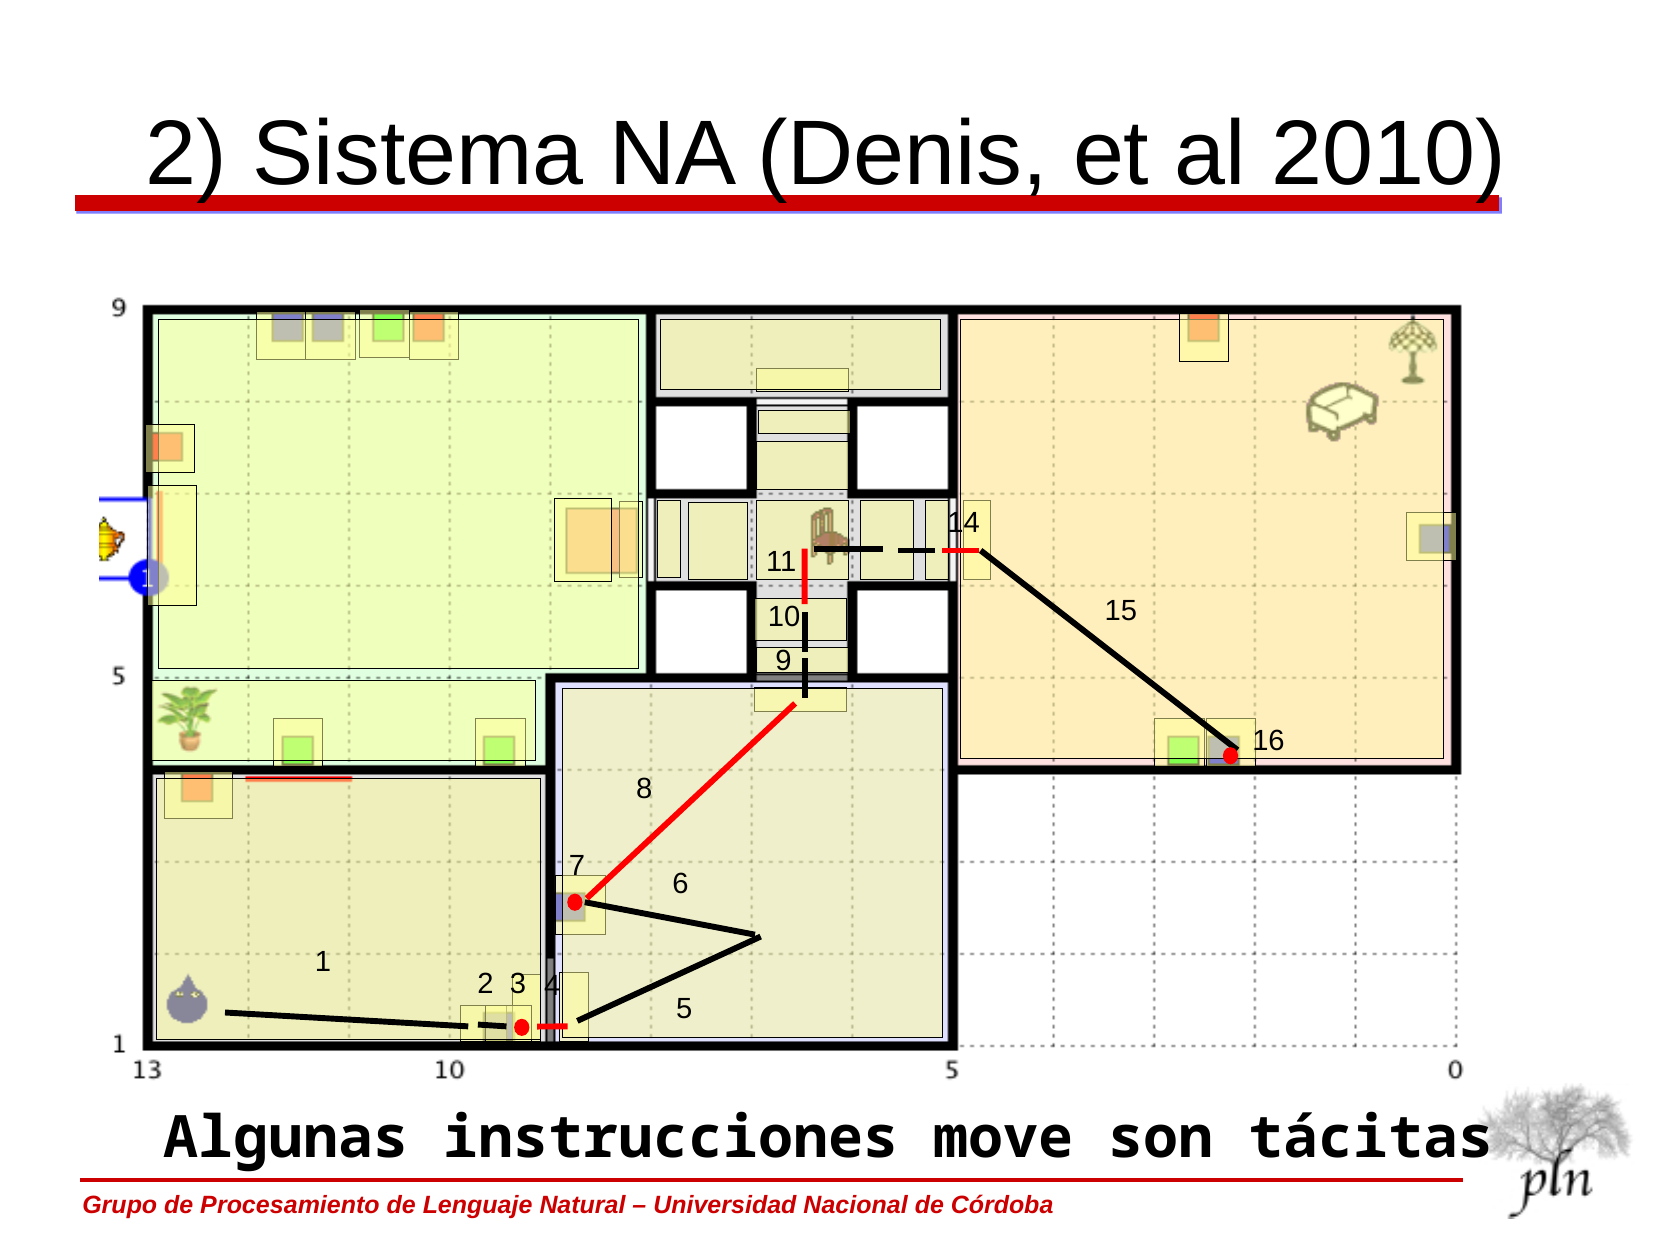

# 2) Sistema NA (Denis, et al 2010)
14
11
15
10
9
16
8
7
6
1
2
3
4
5
Algunas instrucciones move son tácitas